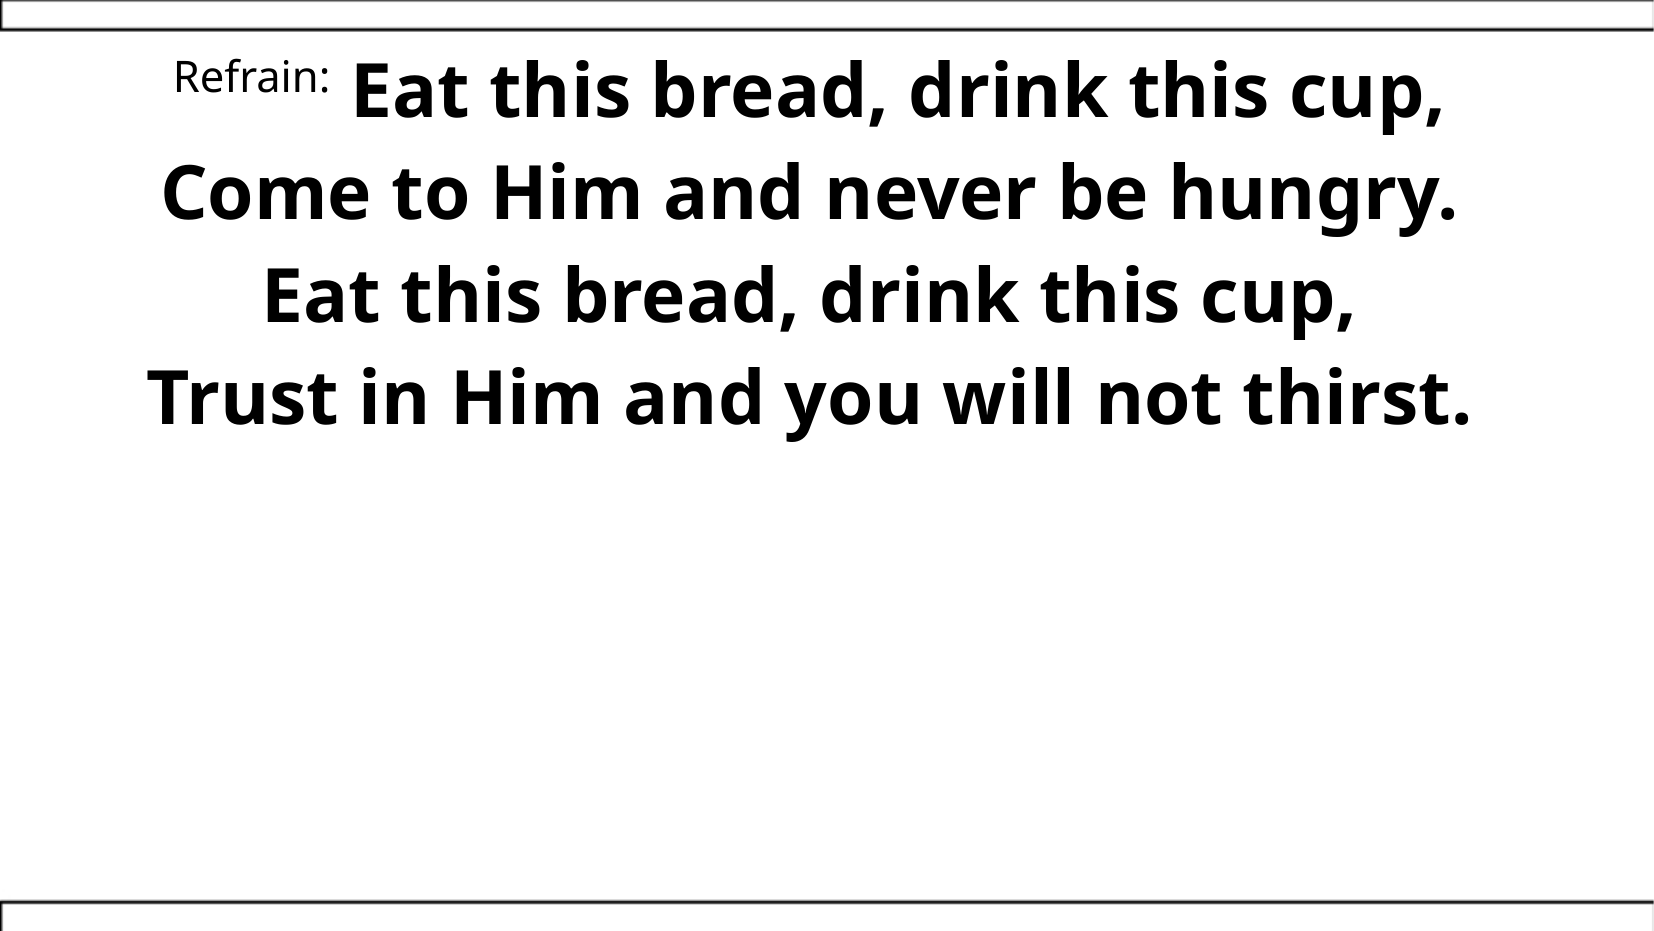

Refrain: Eat this bread, drink this cup,
Come to Him and never be hungry.
Eat this bread, drink this cup,
Trust in Him and you will not thirst.